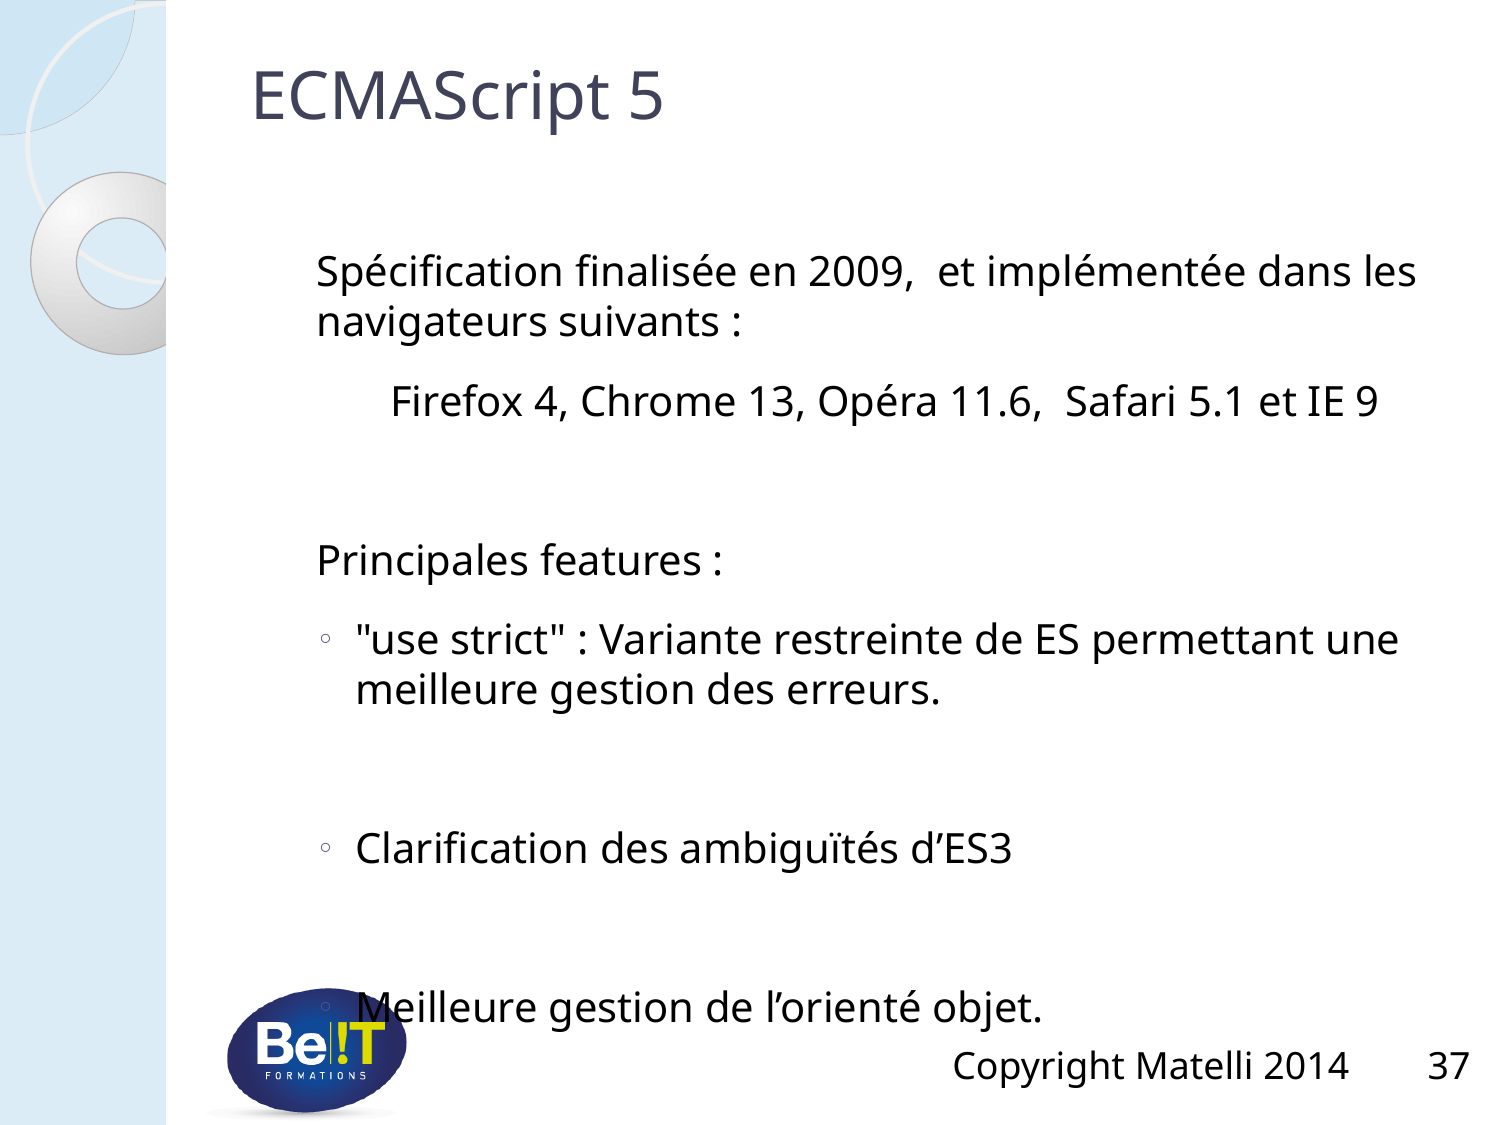

# ECMAScript 5
Spécification finalisée en 2009, et implémentée dans les navigateurs suivants :
	Firefox 4, Chrome 13, Opéra 11.6, Safari 5.1 et IE 9
Principales features :
"use strict" : Variante restreinte de ES permettant une meilleure gestion des erreurs.
Clarification des ambiguïtés d’ES3
Meilleure gestion de l’orienté objet.
Quelques helpers (Base64, JSON…)
Copyright Matelli 2014